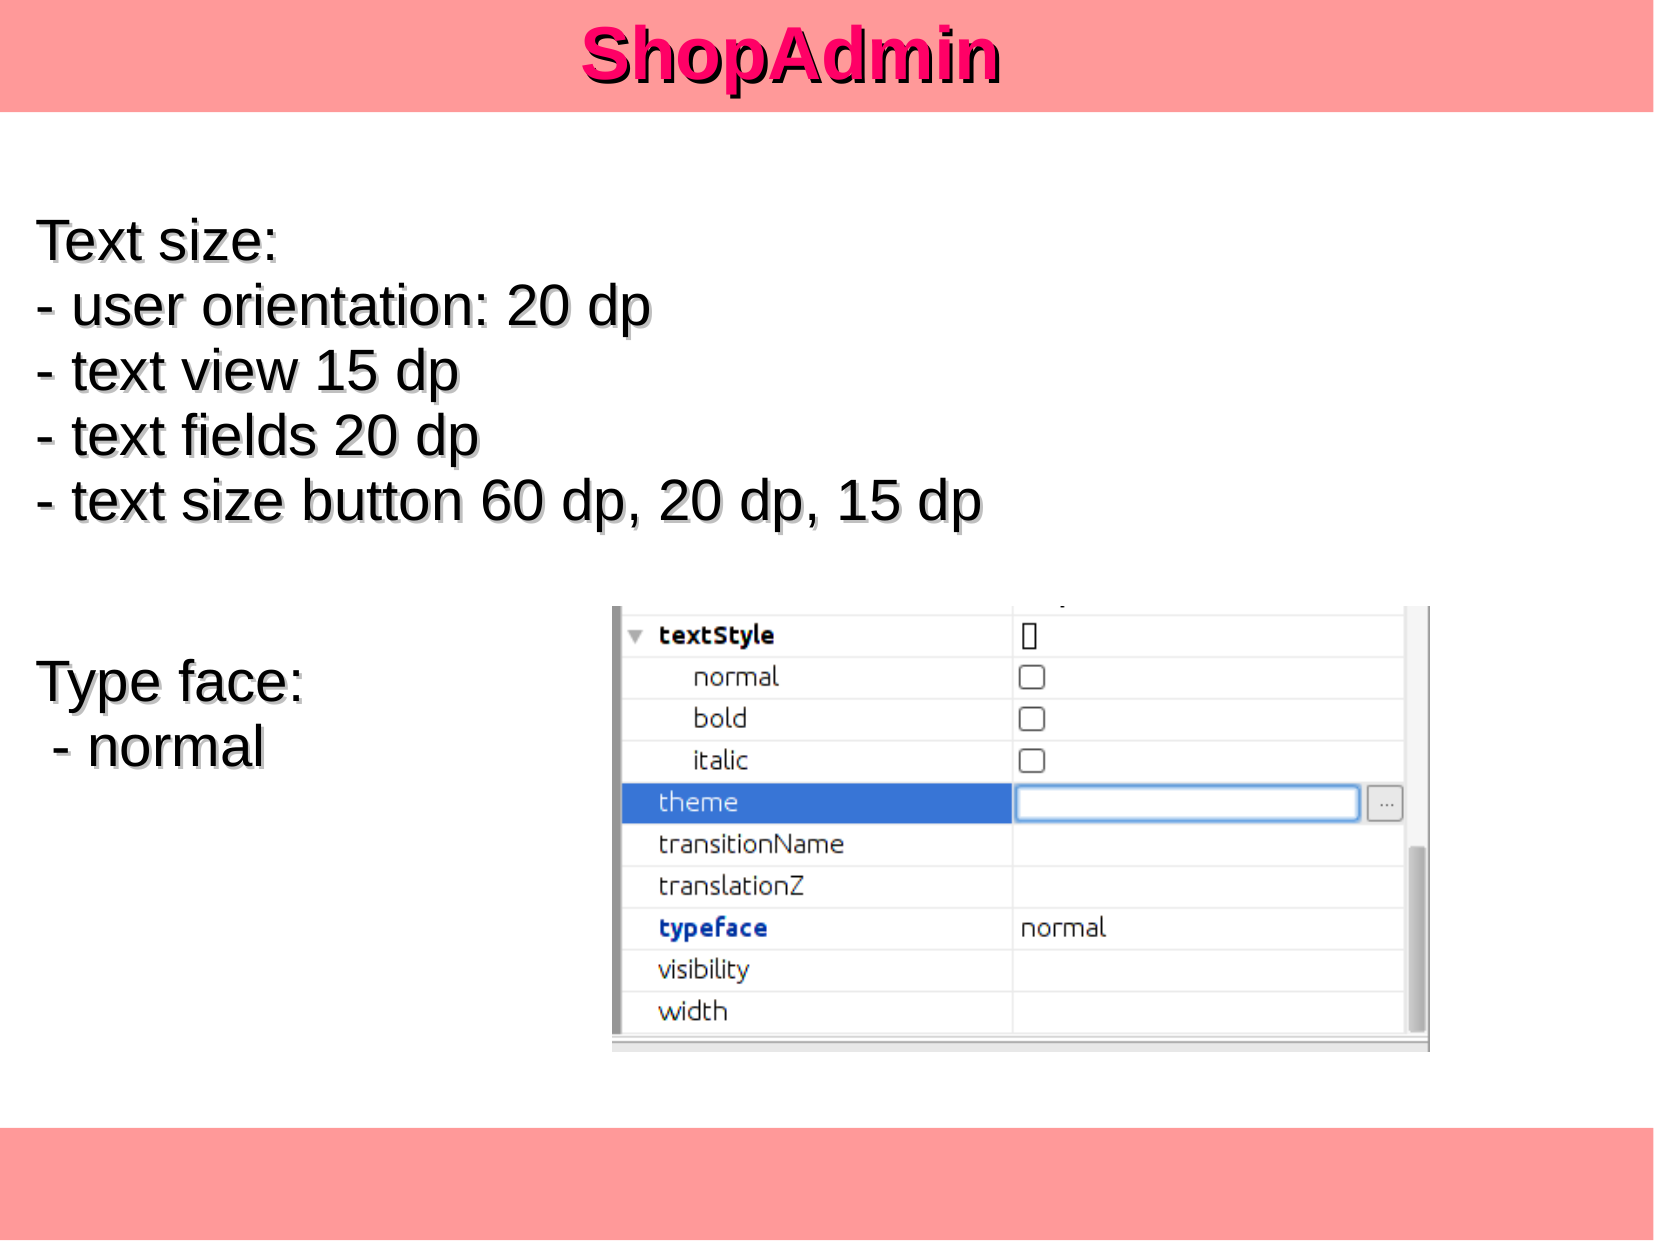

ShopAdmin
Text size:
- user orientation: 20 dp
- text view 15 dp
- text fields 20 dp
- text size button 60 dp, 20 dp, 15 dp
# Type face: - normal